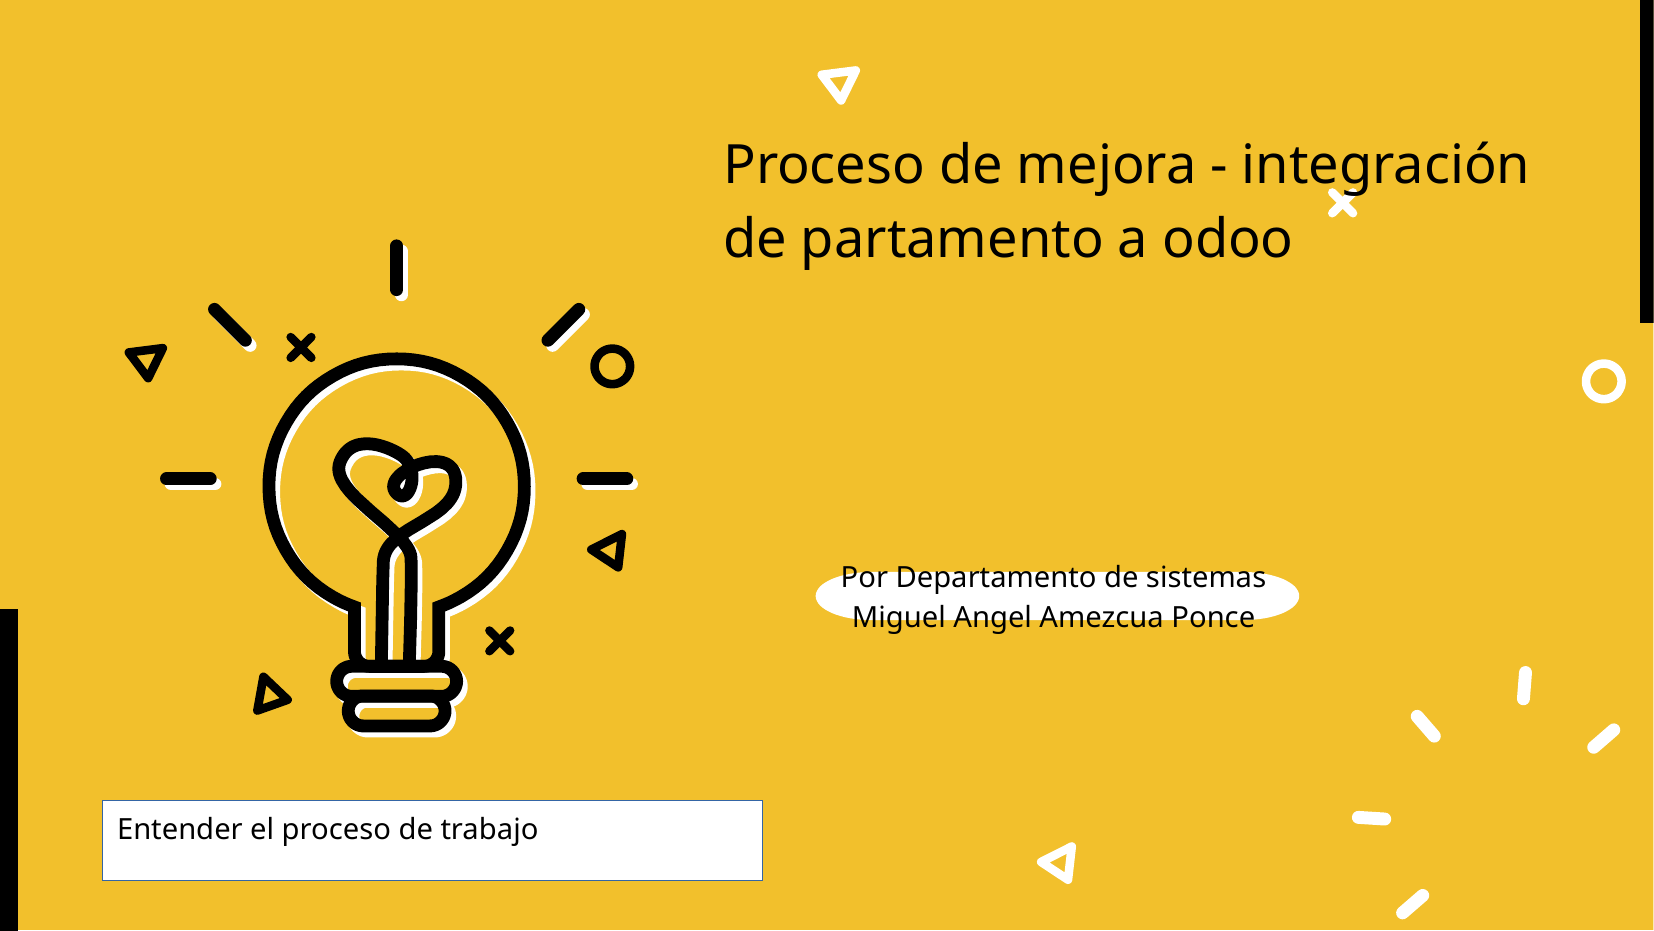

Proceso de mejora - integración de partamento a odoo
#
Por Departamento de sistemas
Miguel Angel Amezcua Ponce
Entender el proceso de trabajo